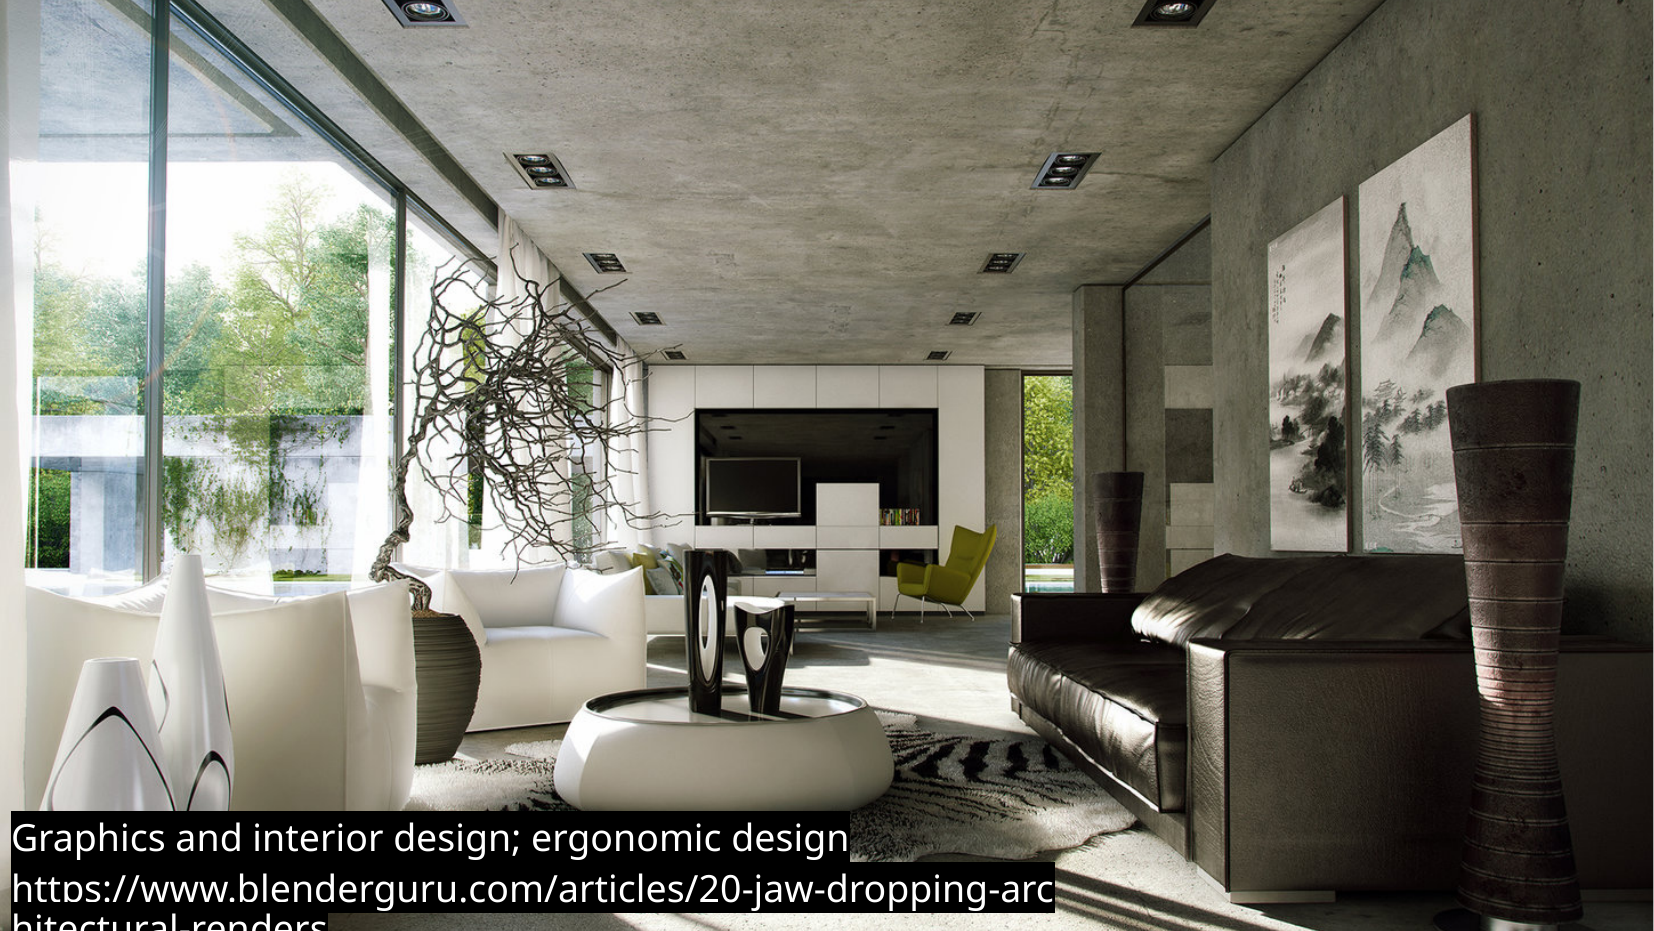

Graphics and interior design; ergonomic design
https://www.blenderguru.com/articles/20-jaw-dropping-architectural-renders
23